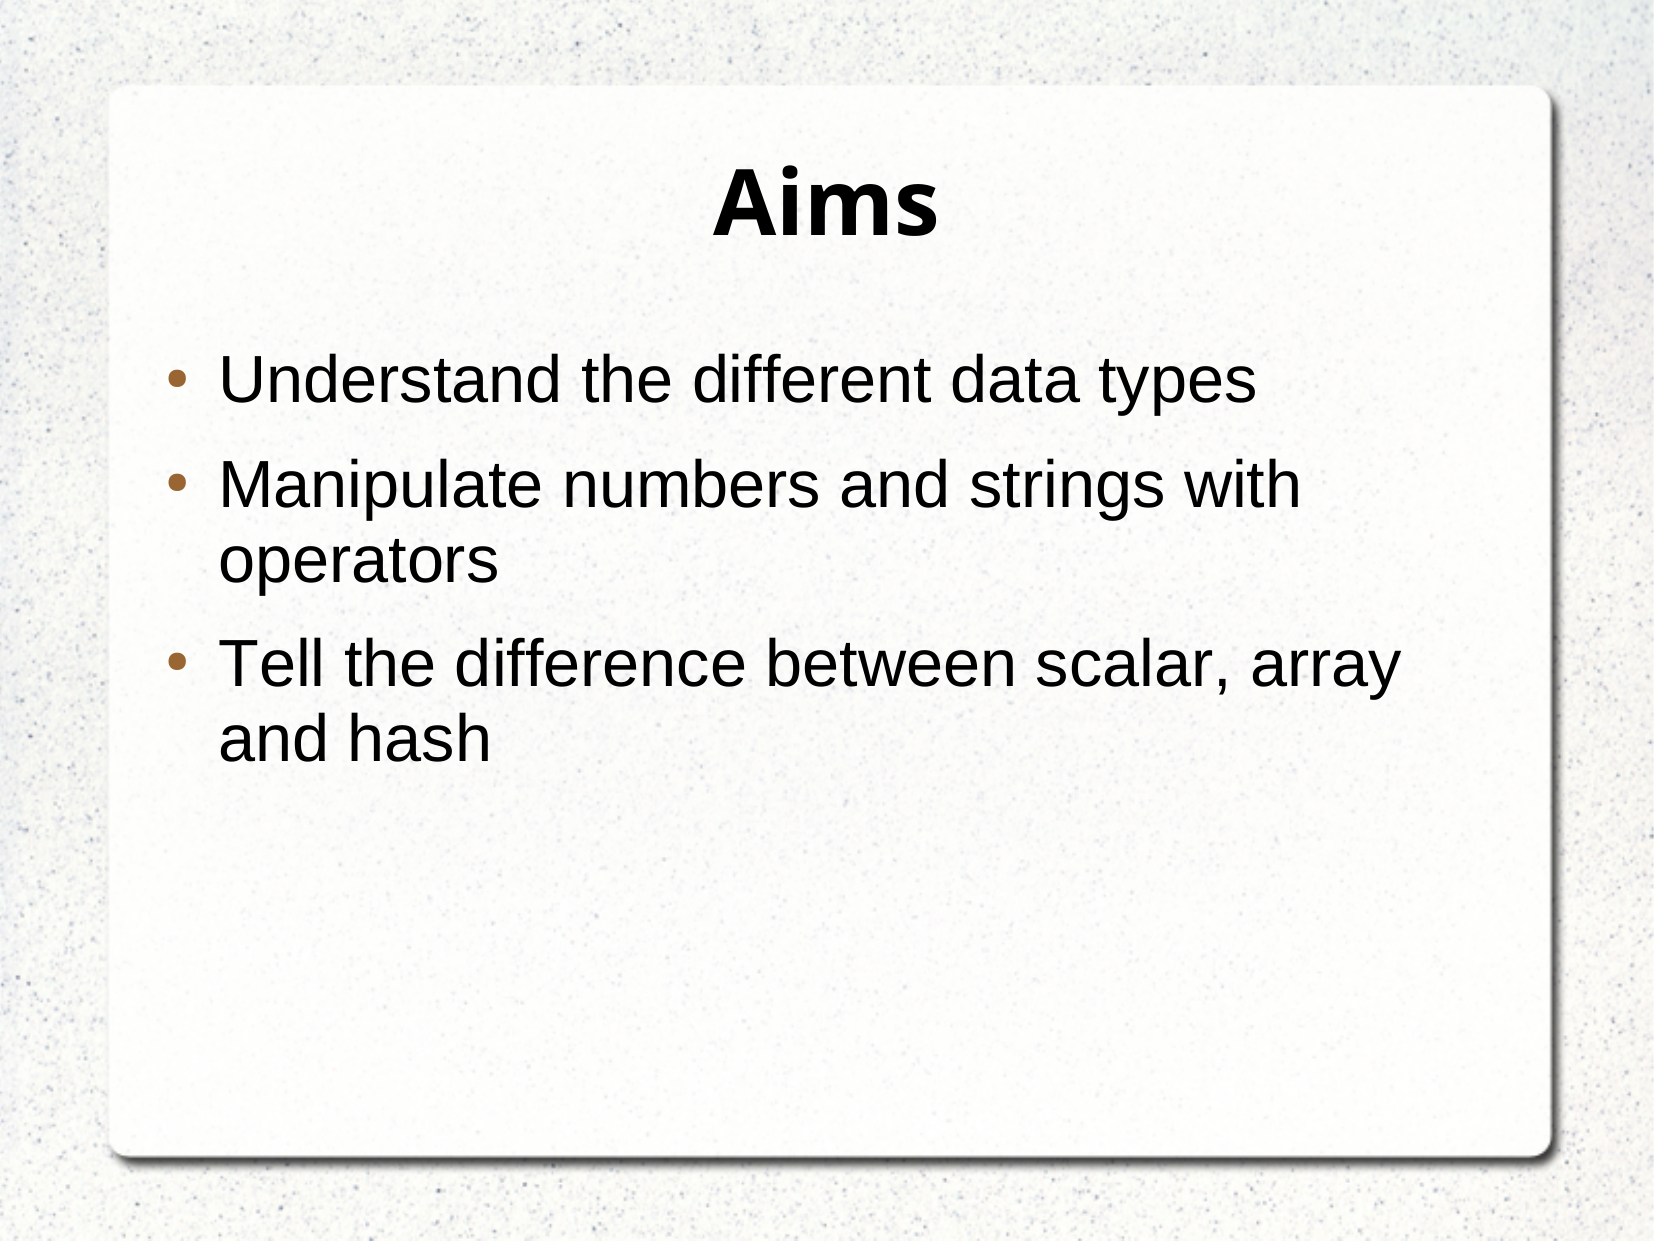

# Aims
Understand the different data types
Manipulate numbers and strings with operators
Tell the difference between scalar, array and hash